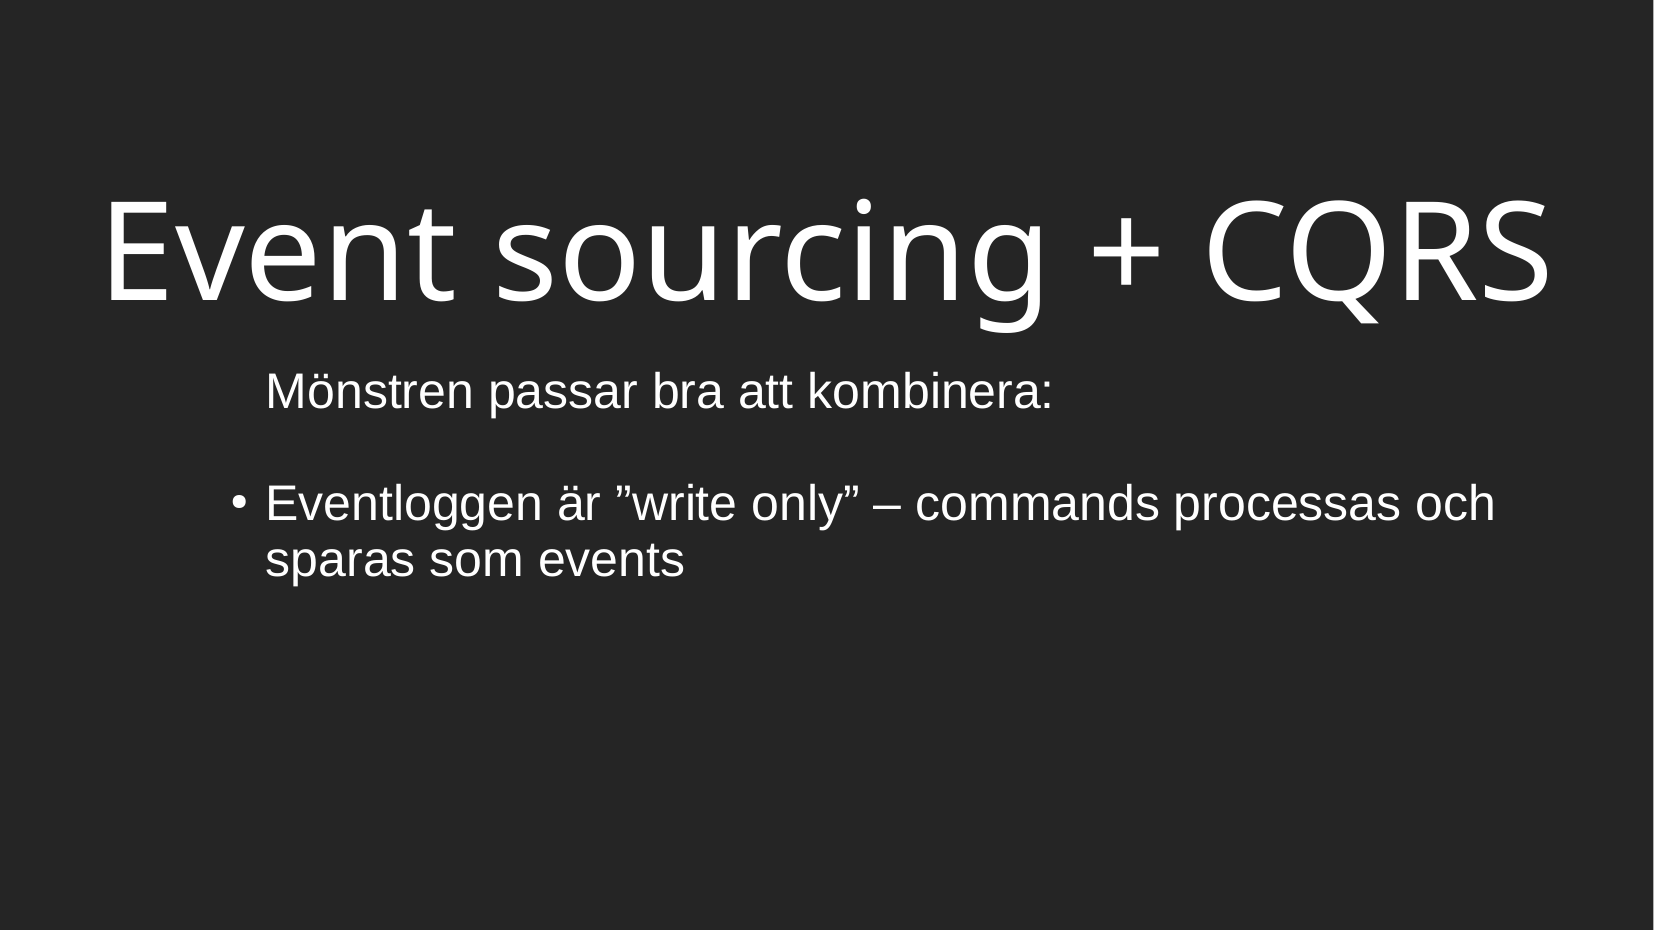

# Event sourcing + CQRS
Mönstren passar bra att kombinera:
Eventloggen är ”write only” – commands processas och sparas som events